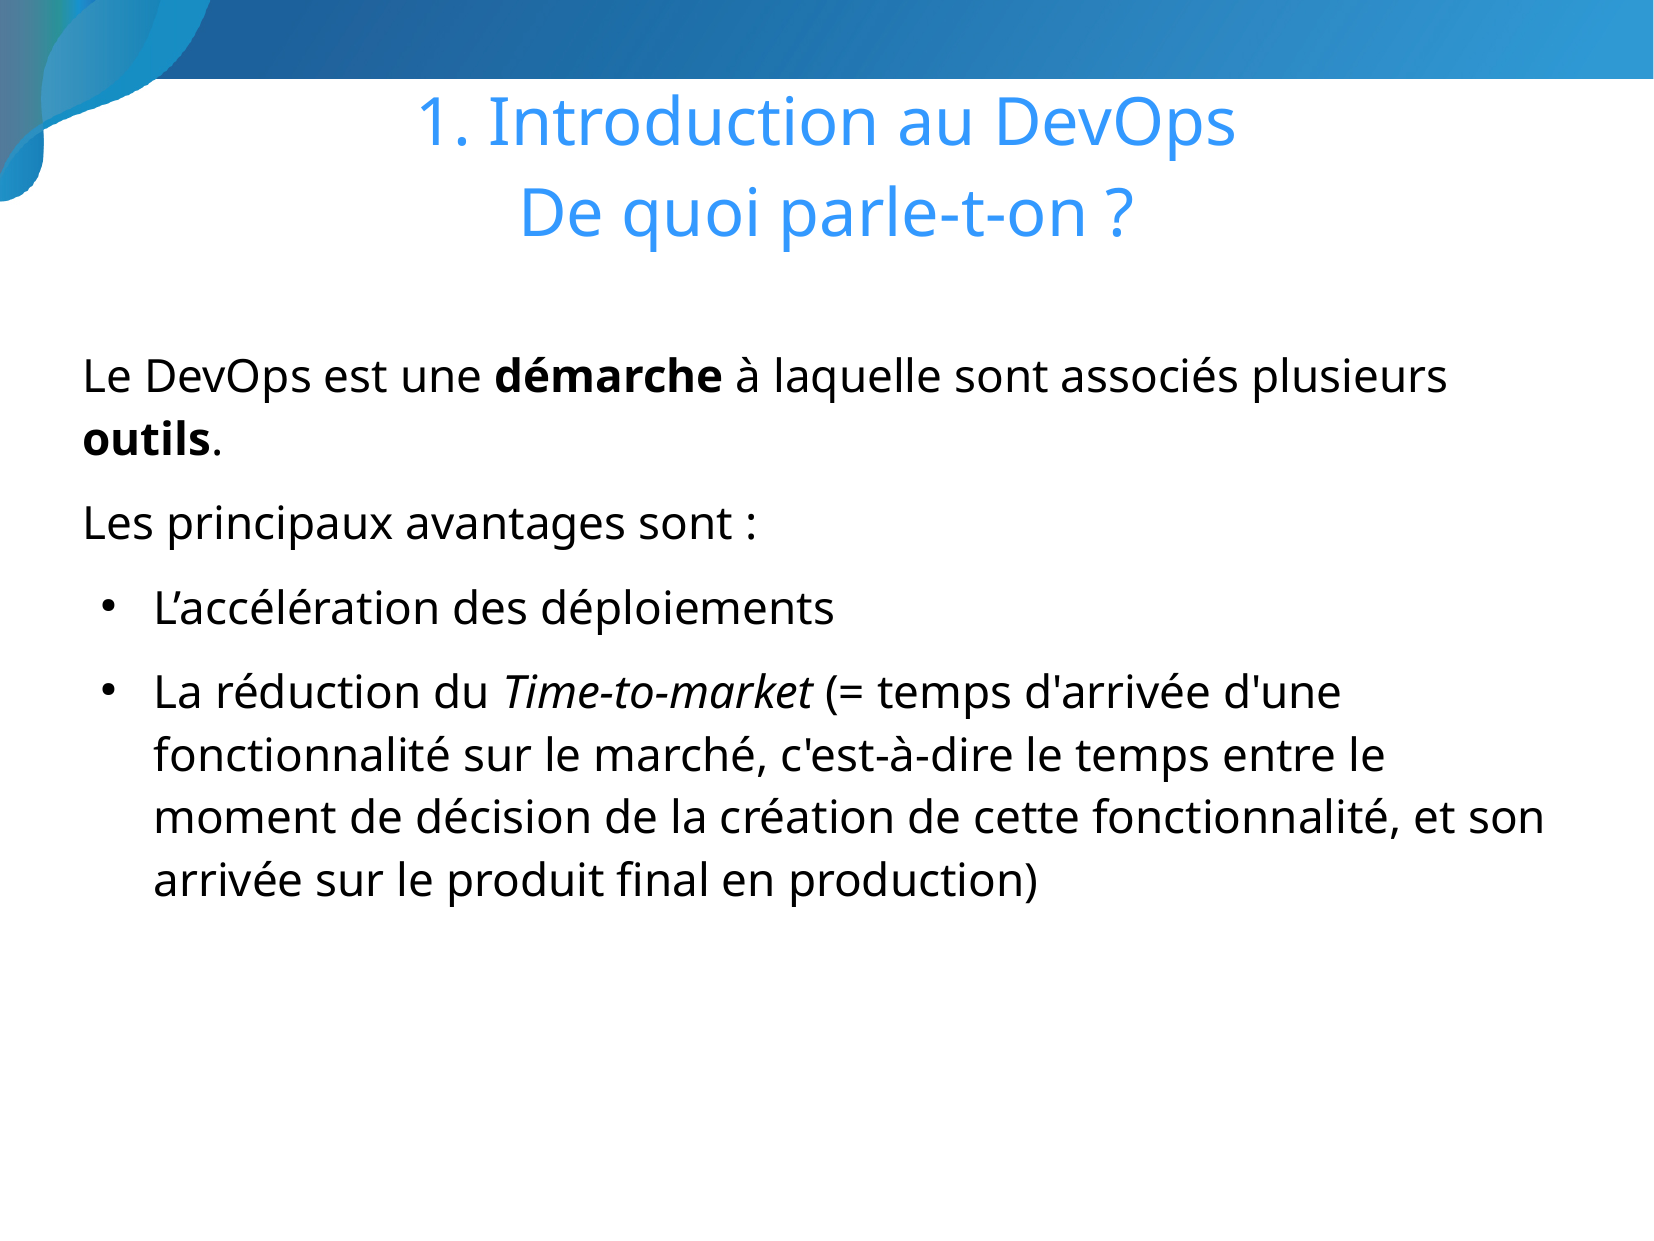

# 1. Introduction au DevOps De quoi parle-t-on ?
Le DevOps est une démarche à laquelle sont associés plusieurs outils.
Les principaux avantages sont :
L’accélération des déploiements
La réduction du Time-to-market (= temps d'arrivée d'une fonctionnalité sur le marché, c'est-à-dire le temps entre le moment de décision de la création de cette fonctionnalité, et son arrivée sur le produit final en production)